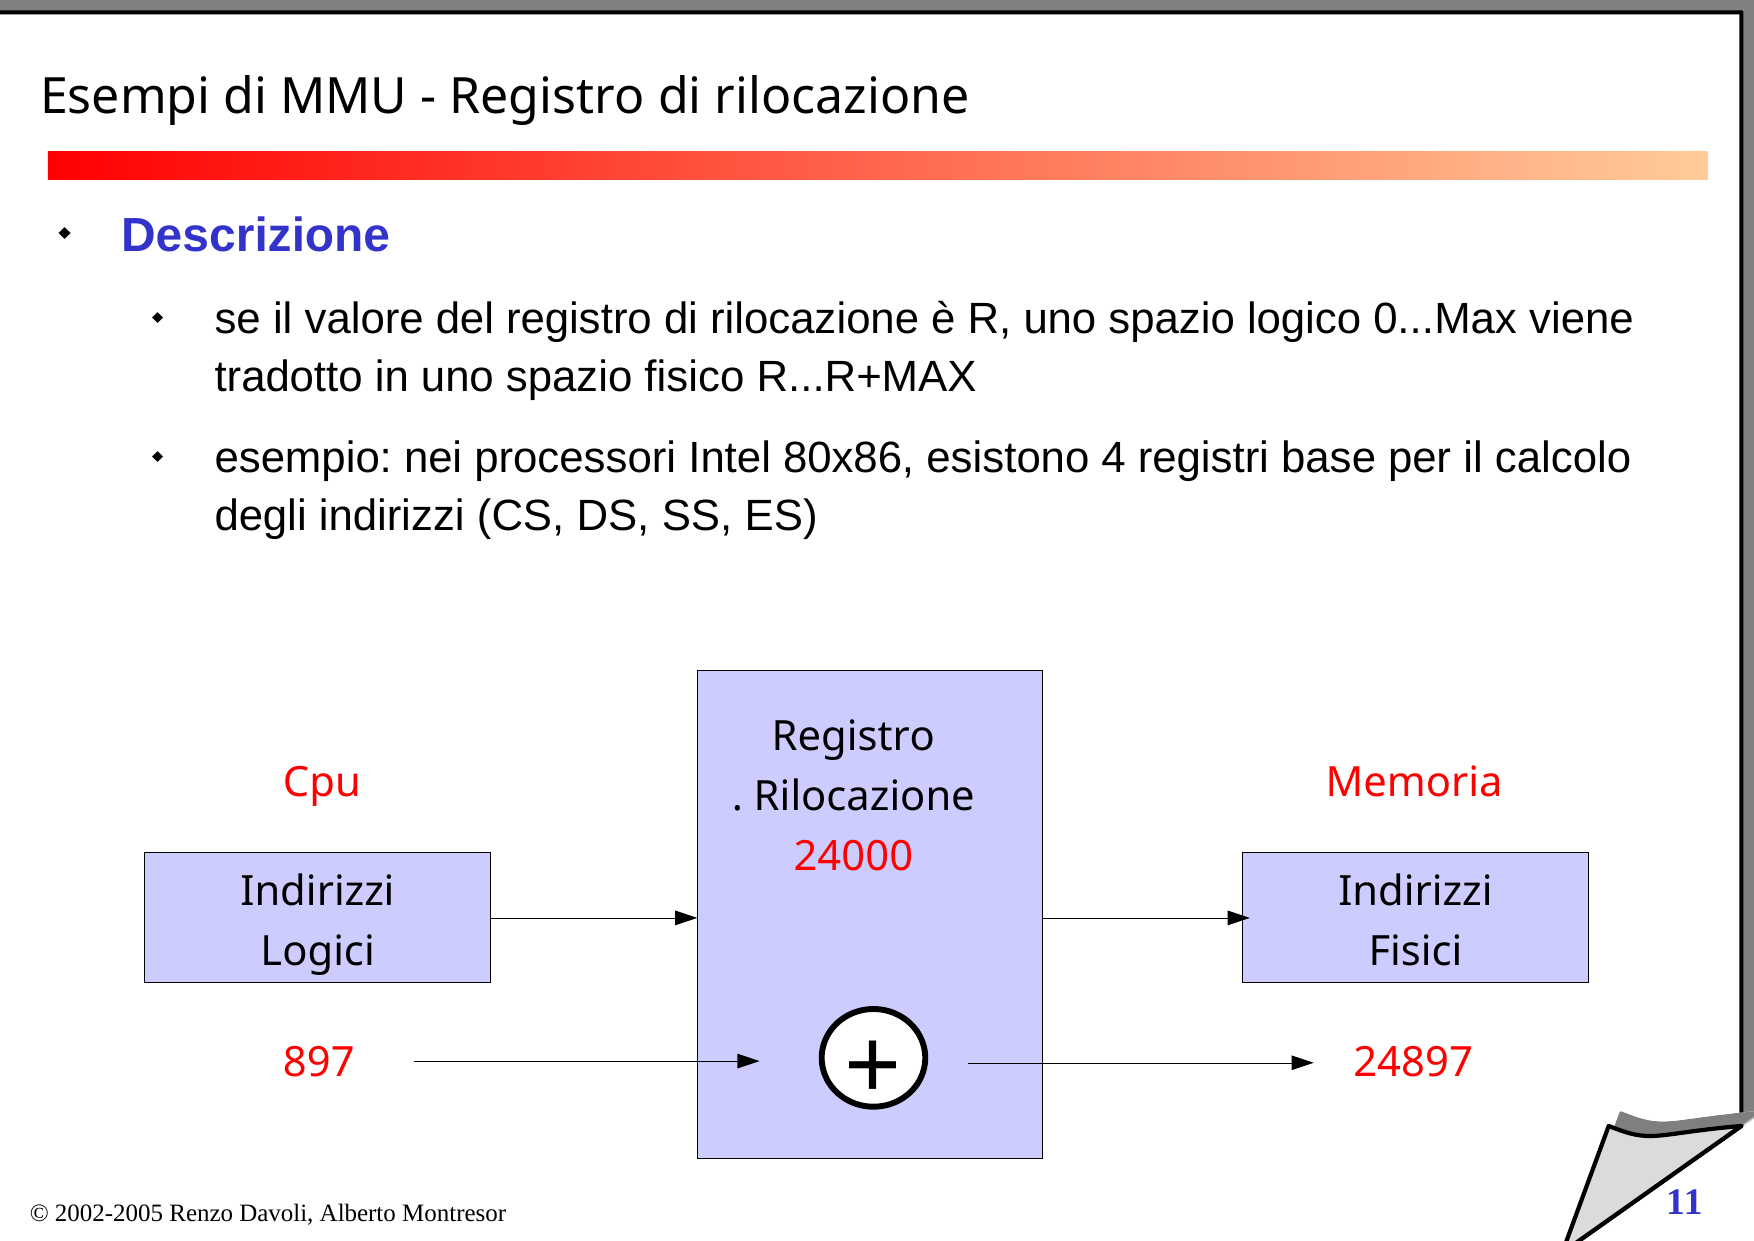

# Esempi di MMU - Registro di rilocazione
Descrizione
se il valore del registro di rilocazione è R, uno spazio logico 0...Max viene tradotto in uno spazio fisico R...R+MAX
esempio: nei processori Intel 80x86, esistono 4 registri base per il calcolo degli indirizzi (CS, DS, SS, ES)
Registro
. Rilocazione
24000
Cpu
Memoria
Cpu
Indirizzi
Logici
Indirizzi
Fisici
+
897
24897